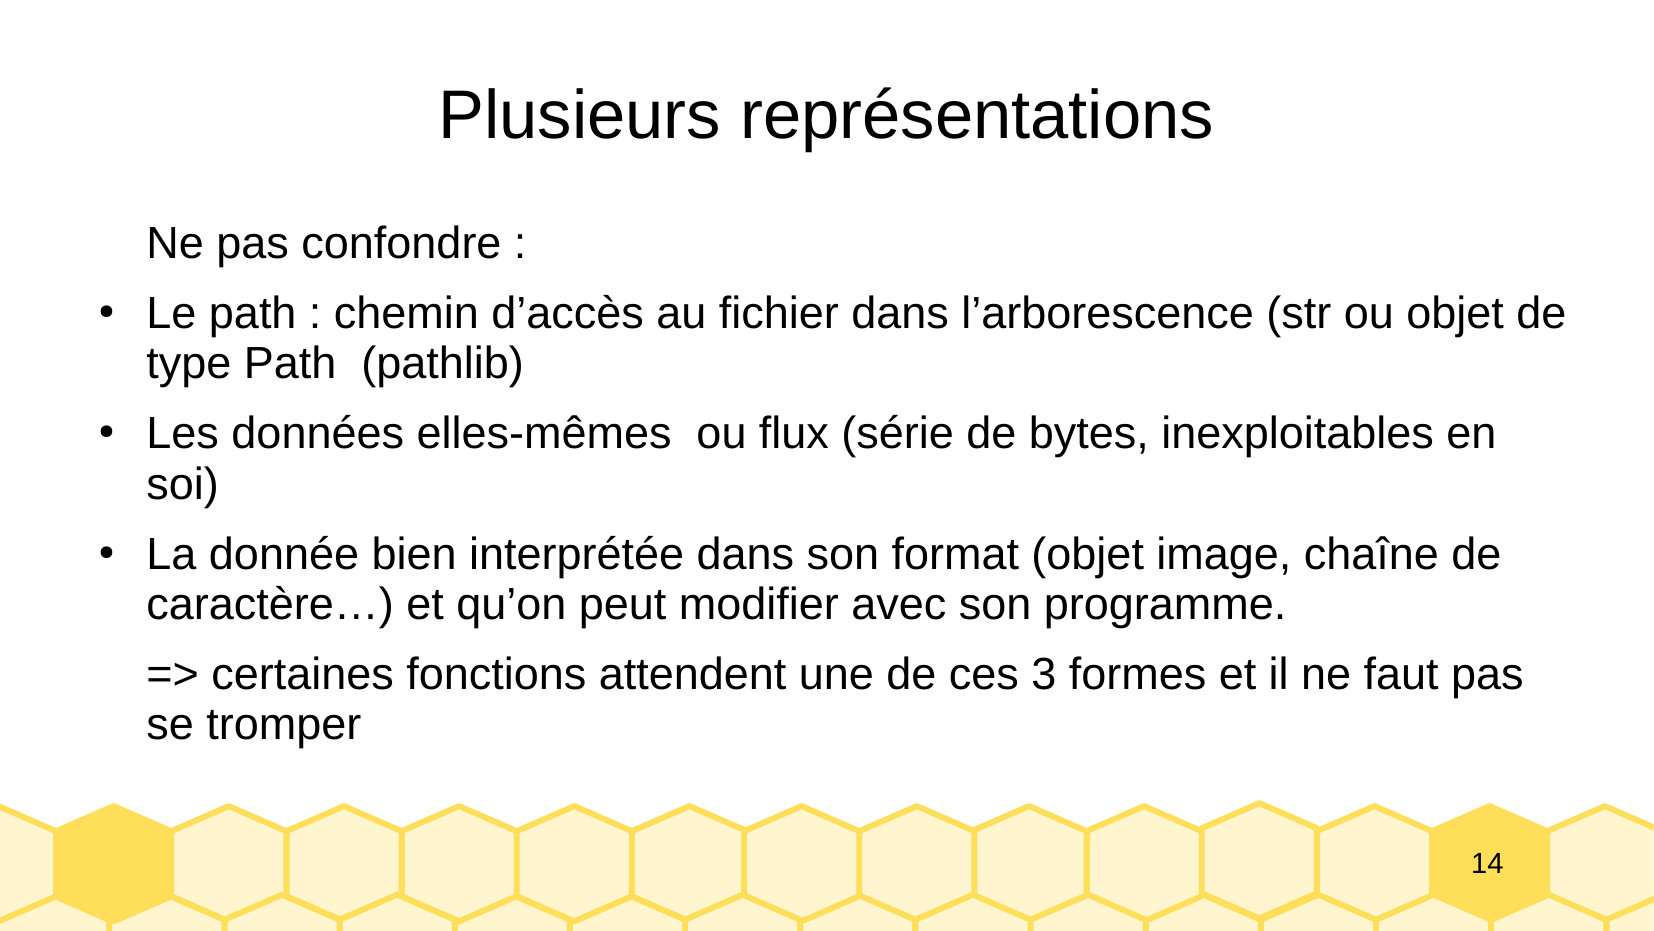

# Plusieurs représentations
Ne pas confondre :
Le path : chemin d’accès au fichier dans l’arborescence (str ou objet de type Path (pathlib)
Les données elles-mêmes  ou flux (série de bytes, inexploitables en soi)
La donnée bien interprétée dans son format (objet image, chaîne de caractère…) et qu’on peut modifier avec son programme.
=> certaines fonctions attendent une de ces 3 formes et il ne faut pas se tromper